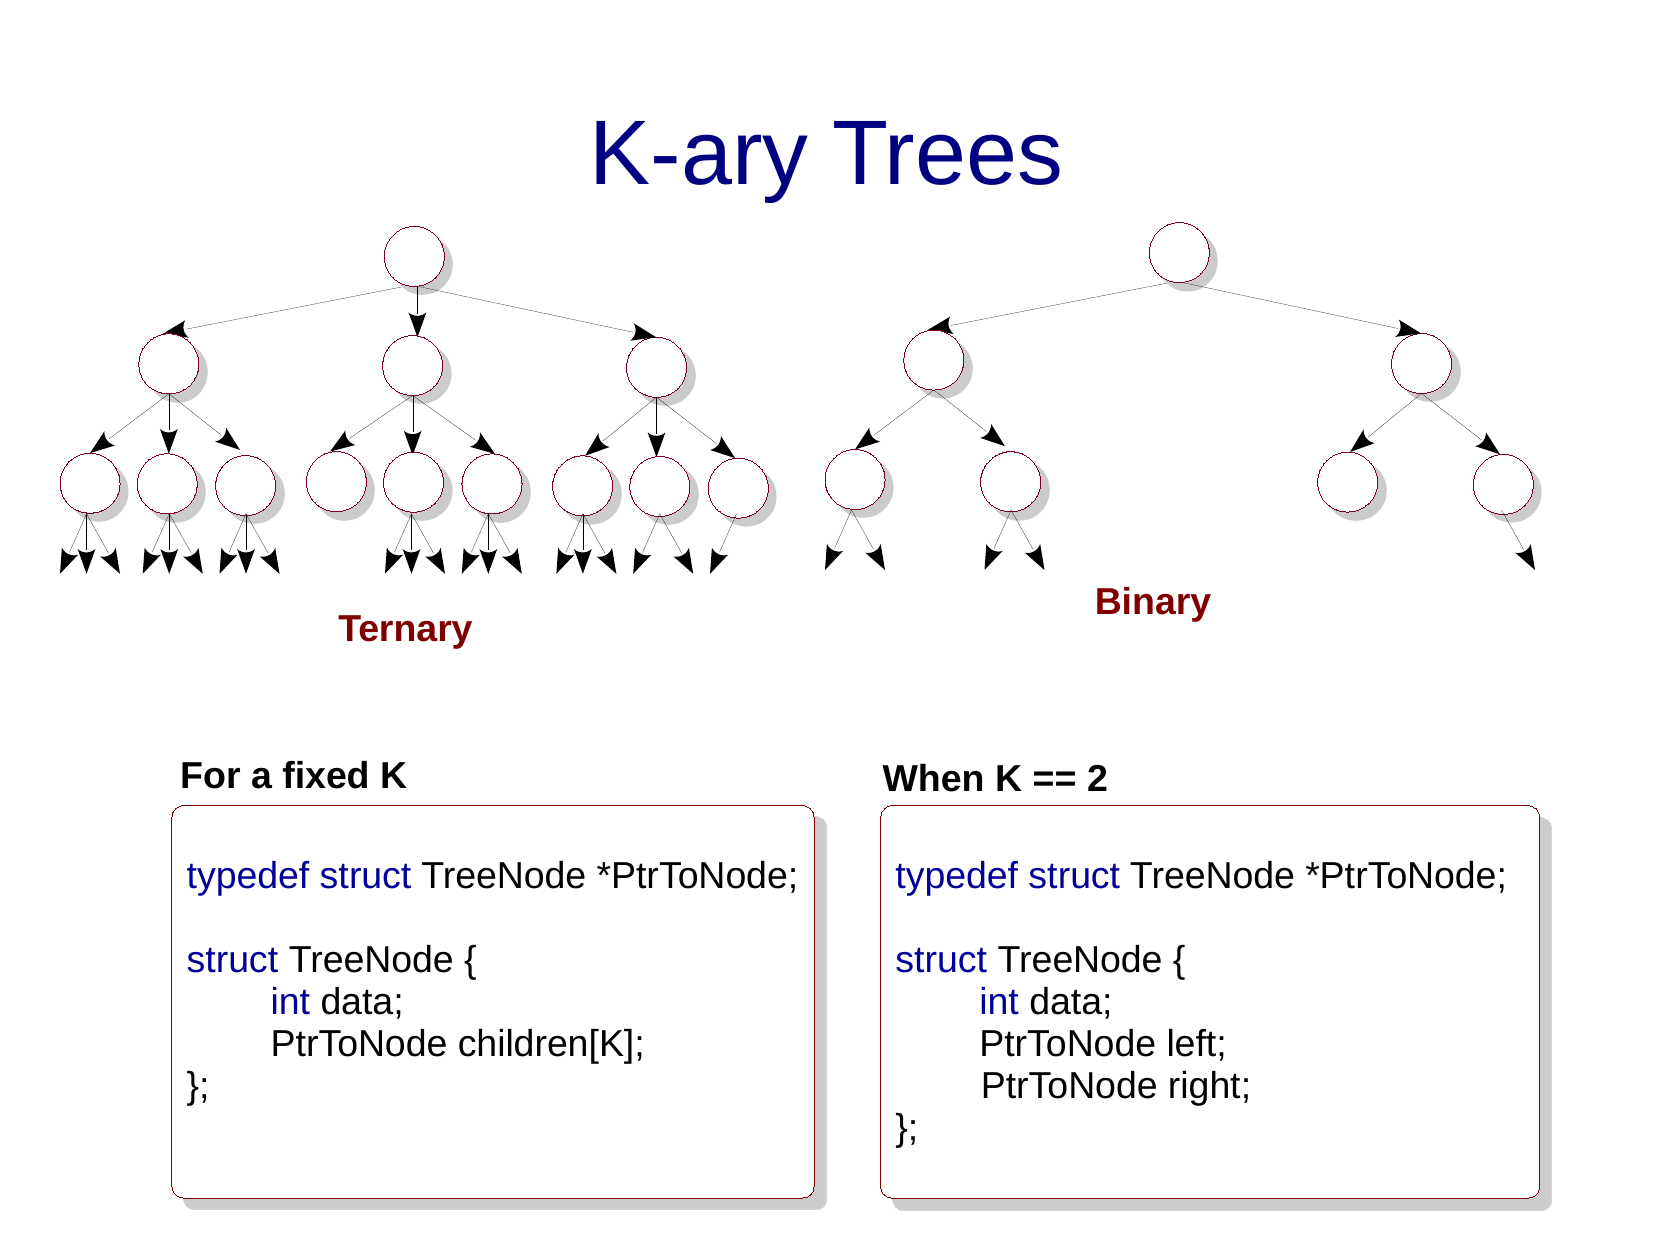

# K-ary Trees
Binary
Ternary
For a fixed K
When K == 2
typedef struct TreeNode *PtrToNode;
struct TreeNode {
 int data;
 PtrToNode children[K];
};
typedef struct TreeNode *PtrToNode;
struct TreeNode {
 int data;
 PtrToNode left;
	 PtrToNode right;
};